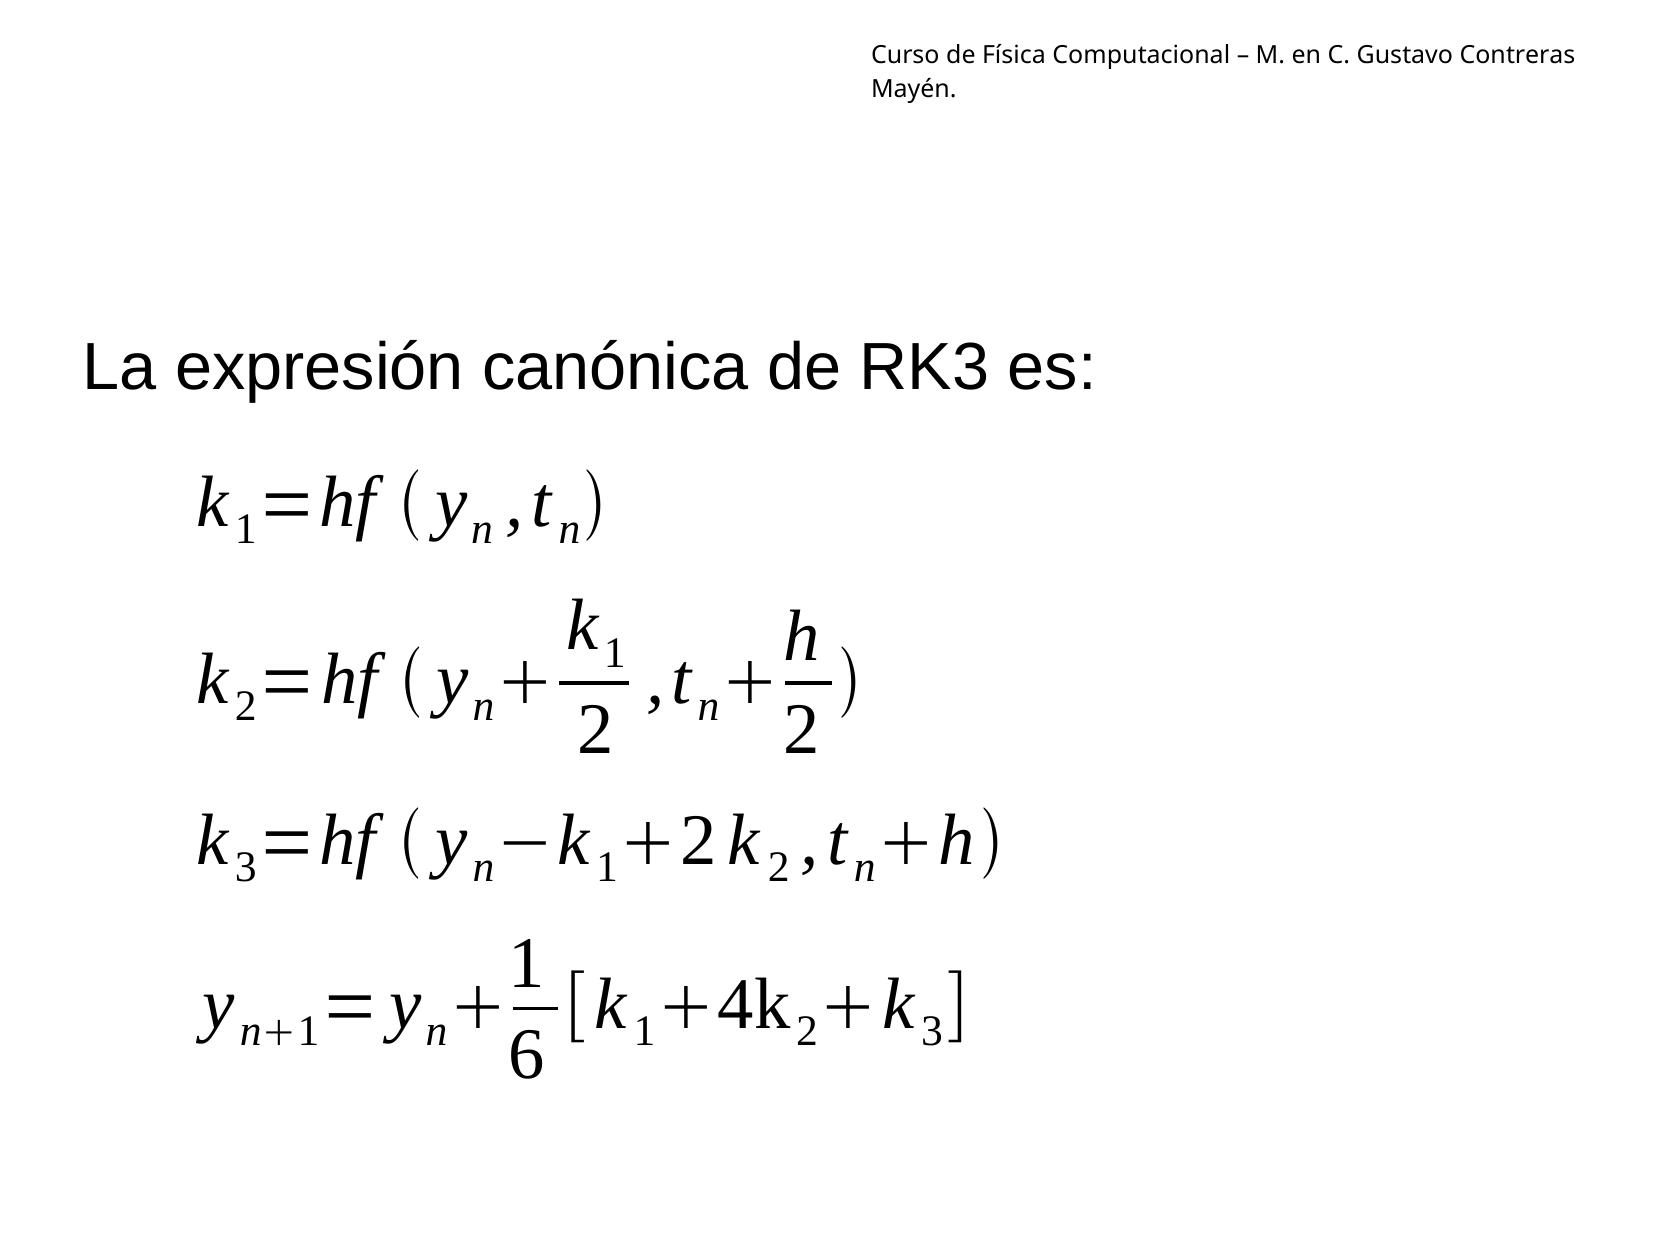

#
La expresión canónica de RK3 es: